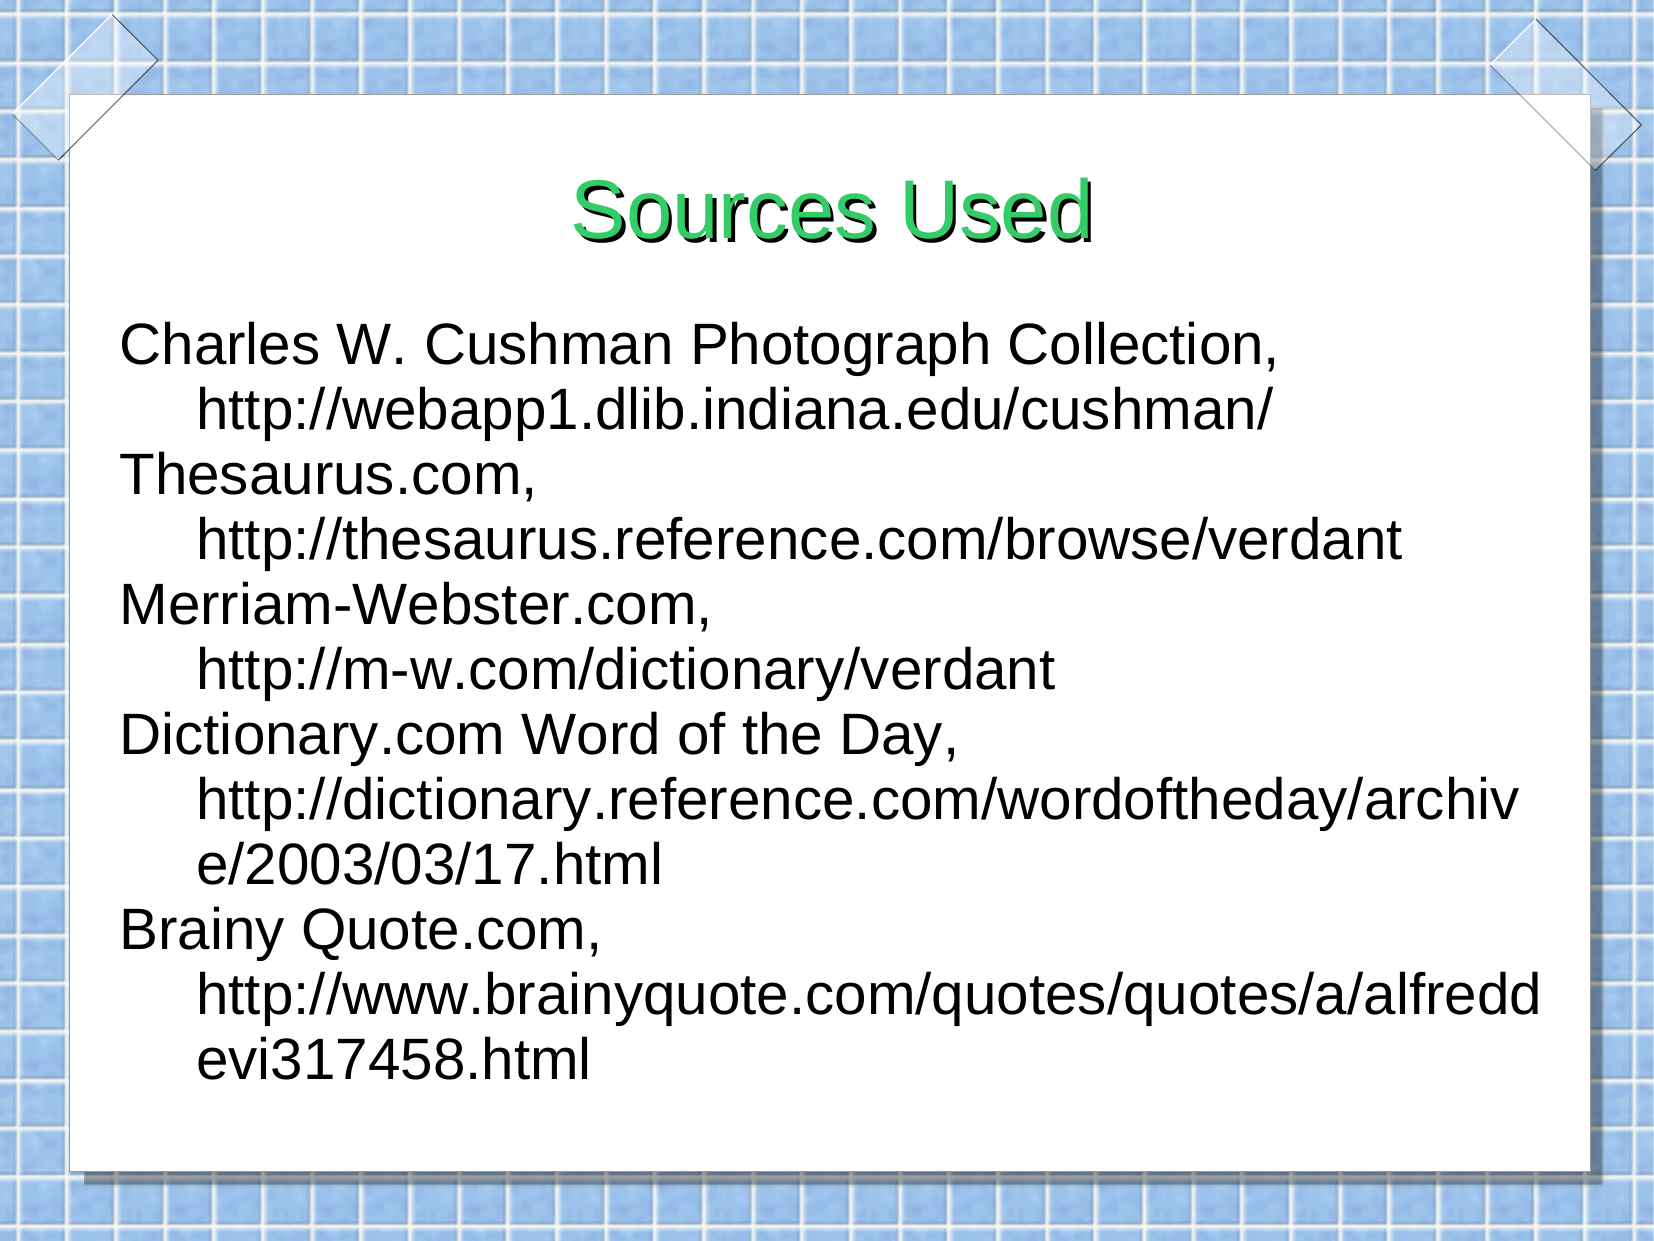

# Sources Used
Charles W. Cushman Photograph Collection, http://webapp1.dlib.indiana.edu/cushman/
Thesaurus.com, http://thesaurus.reference.com/browse/verdant
Merriam-Webster.com, http://m-w.com/dictionary/verdant
Dictionary.com Word of the Day, http://dictionary.reference.com/wordoftheday/archive/2003/03/17.html
Brainy Quote.com, http://www.brainyquote.com/quotes/quotes/a/alfreddevi317458.html